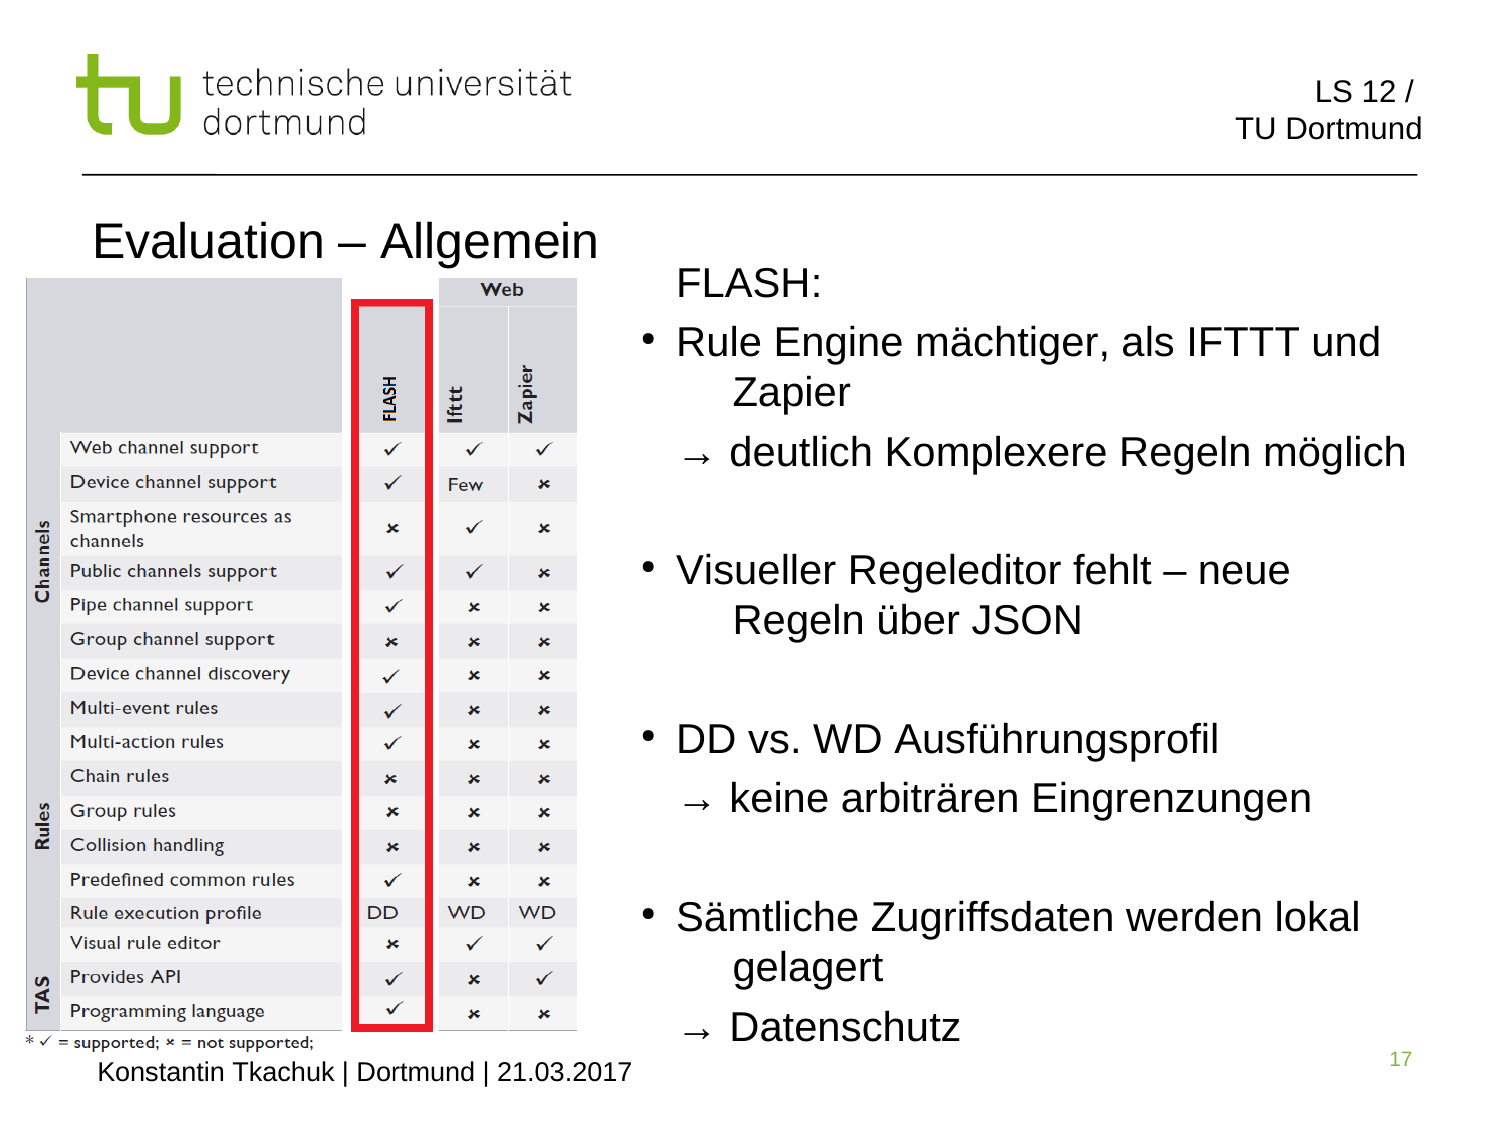

# Evaluation – Allgemein
FLASH:
Rule Engine mächtiger, als IFTTT und Zapier
→ deutlich Komplexere Regeln möglich
Visueller Regeleditor fehlt – neue Regeln über JSON
DD vs. WD Ausführungsprofil
→ keine arbiträren Eingrenzungen
Sämtliche Zugriffsdaten werden lokal gelagert
→ Datenschutz
Konstantin Tkachuk | Dortmund | 21.03.2017